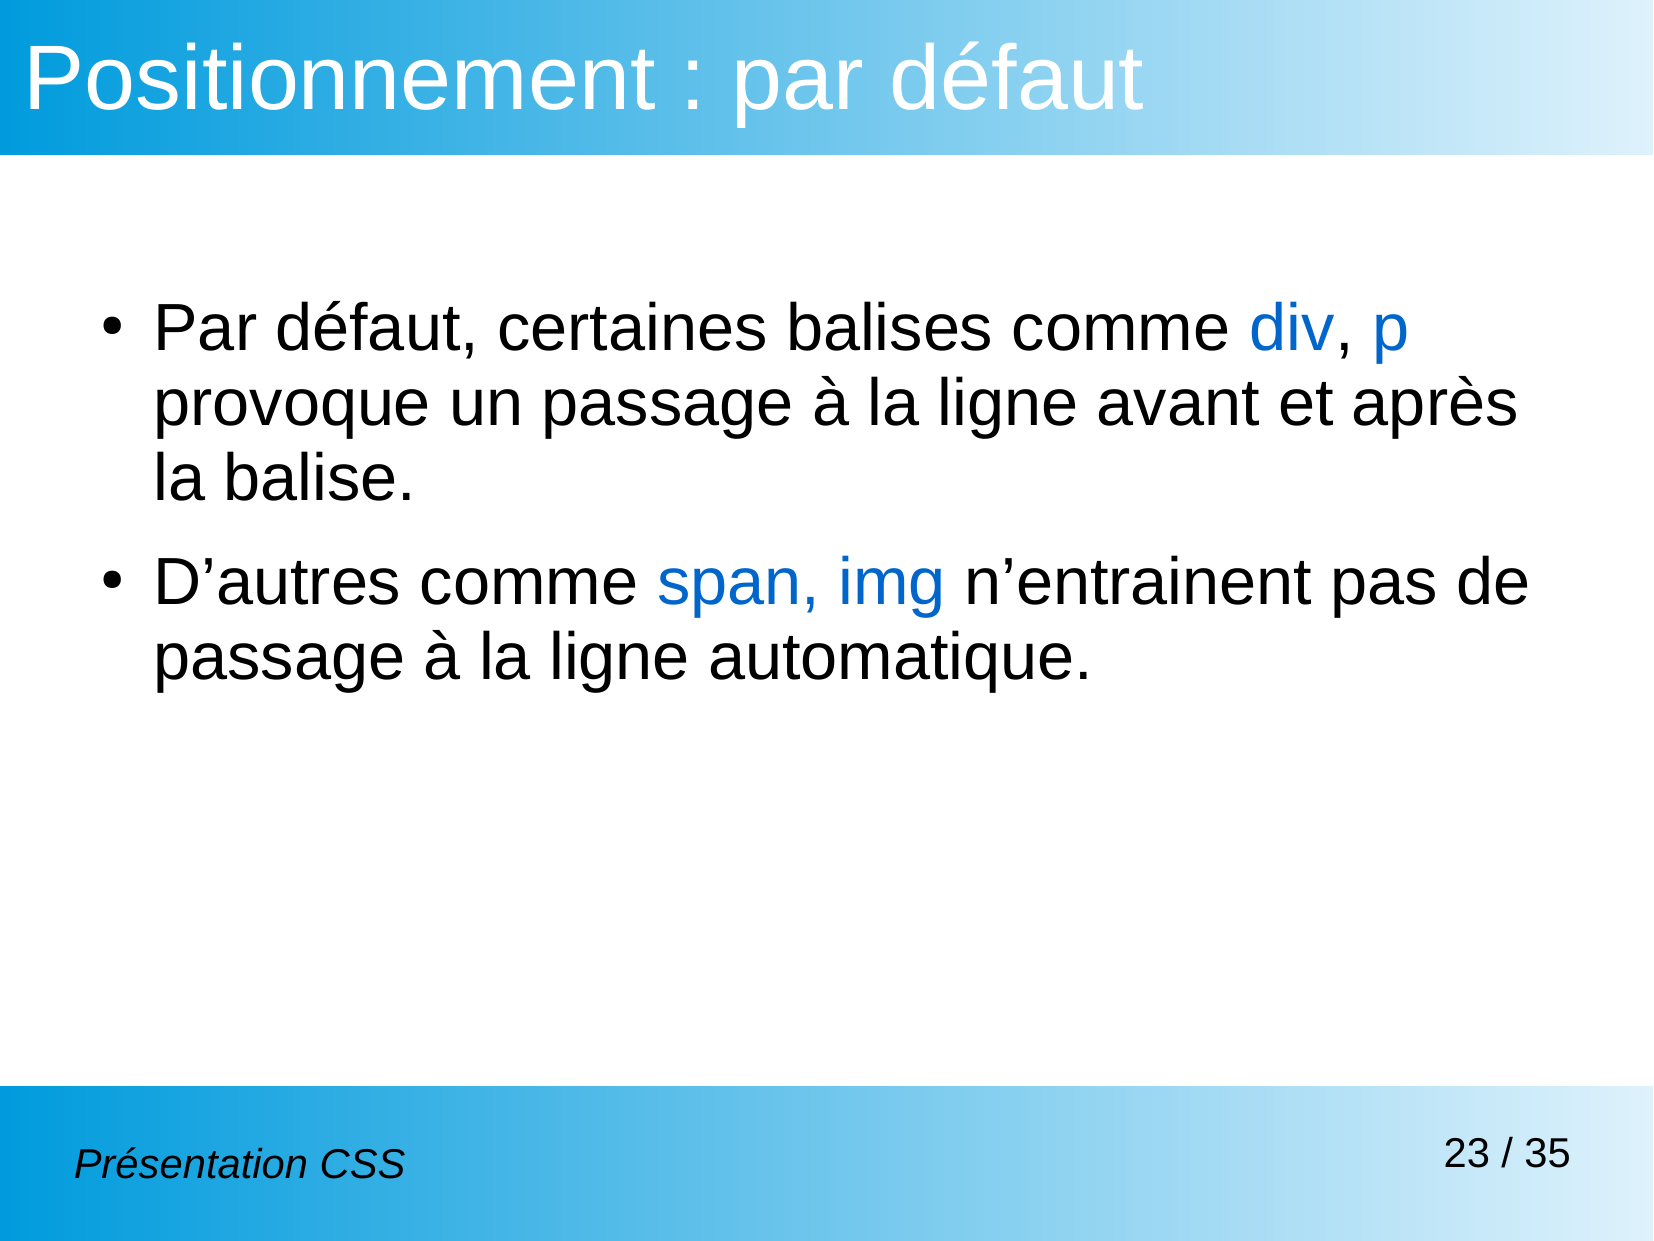

# Positionnement : par défaut
Par défaut, certaines balises comme div, p provoque un passage à la ligne avant et après la balise.
D’autres comme span, img n’entrainent pas de passage à la ligne automatique.